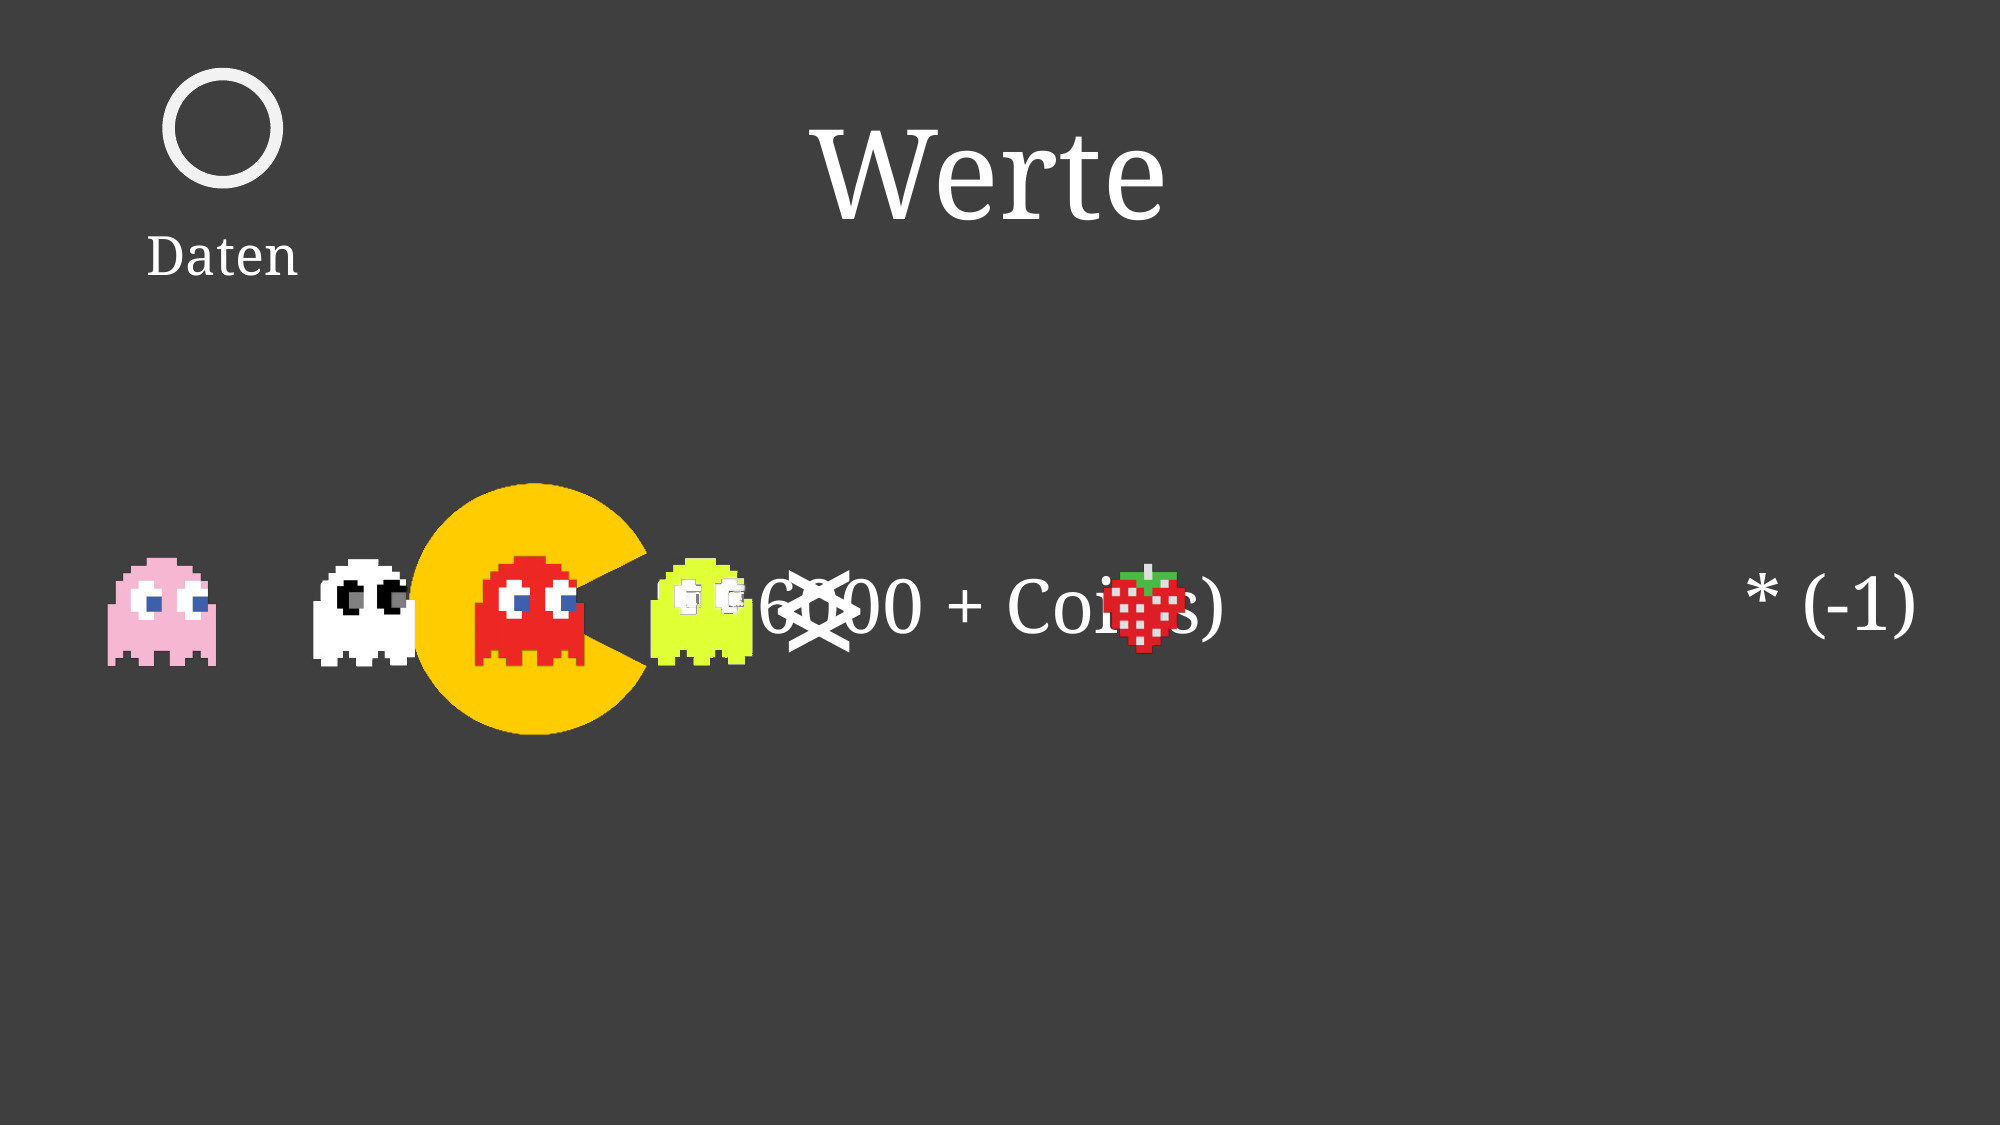

Daten
# Werte
<
>
* (-1)
(16000 + Coins)